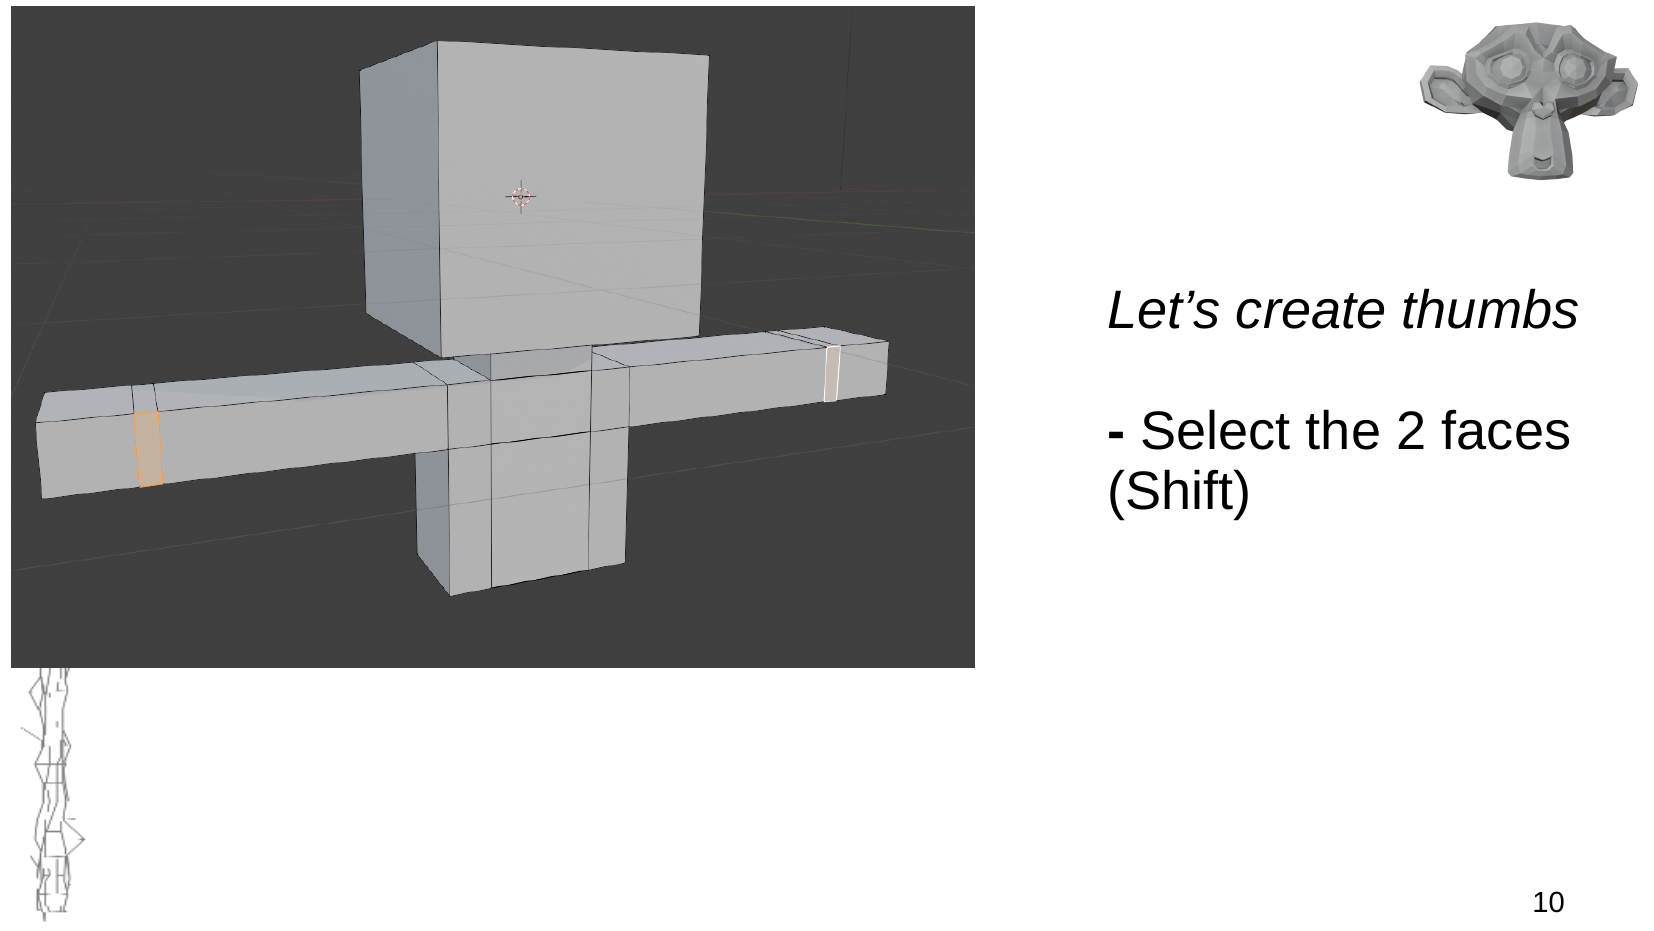

Let’s create thumbs
- Select the 2 faces (Shift)
10